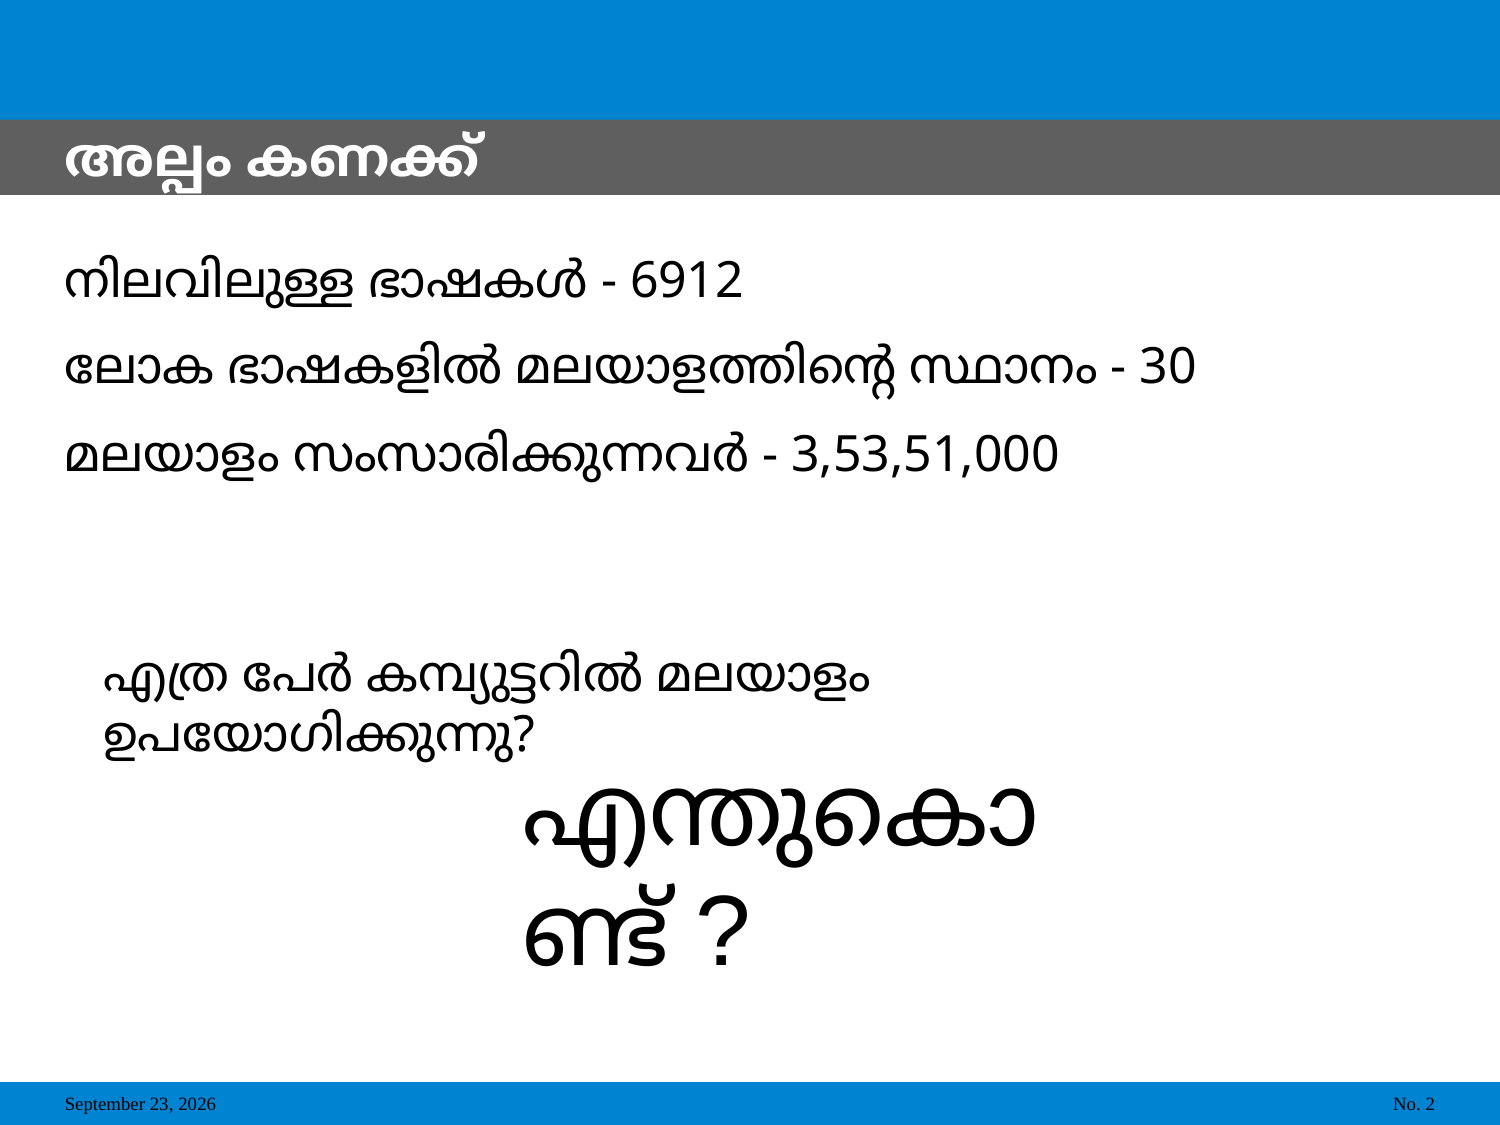

# അല്പം കണക്ക്
നിലവിലുള്ള ഭാഷകള്‍ - 6912
ലോക ഭാഷകളില്‍ മലയാളത്തിന്റെ സ്ഥാനം - 30
മലയാളം സംസാരിക്കുന്നവര്‍ - 3,53,51,000
എത്ര പേര്‍ കമ്പ്യുട്ടറില്‍ മലയാളം ഉപയോഗിക്കുന്നു?
എന്തുകൊണ്ട് ?
2